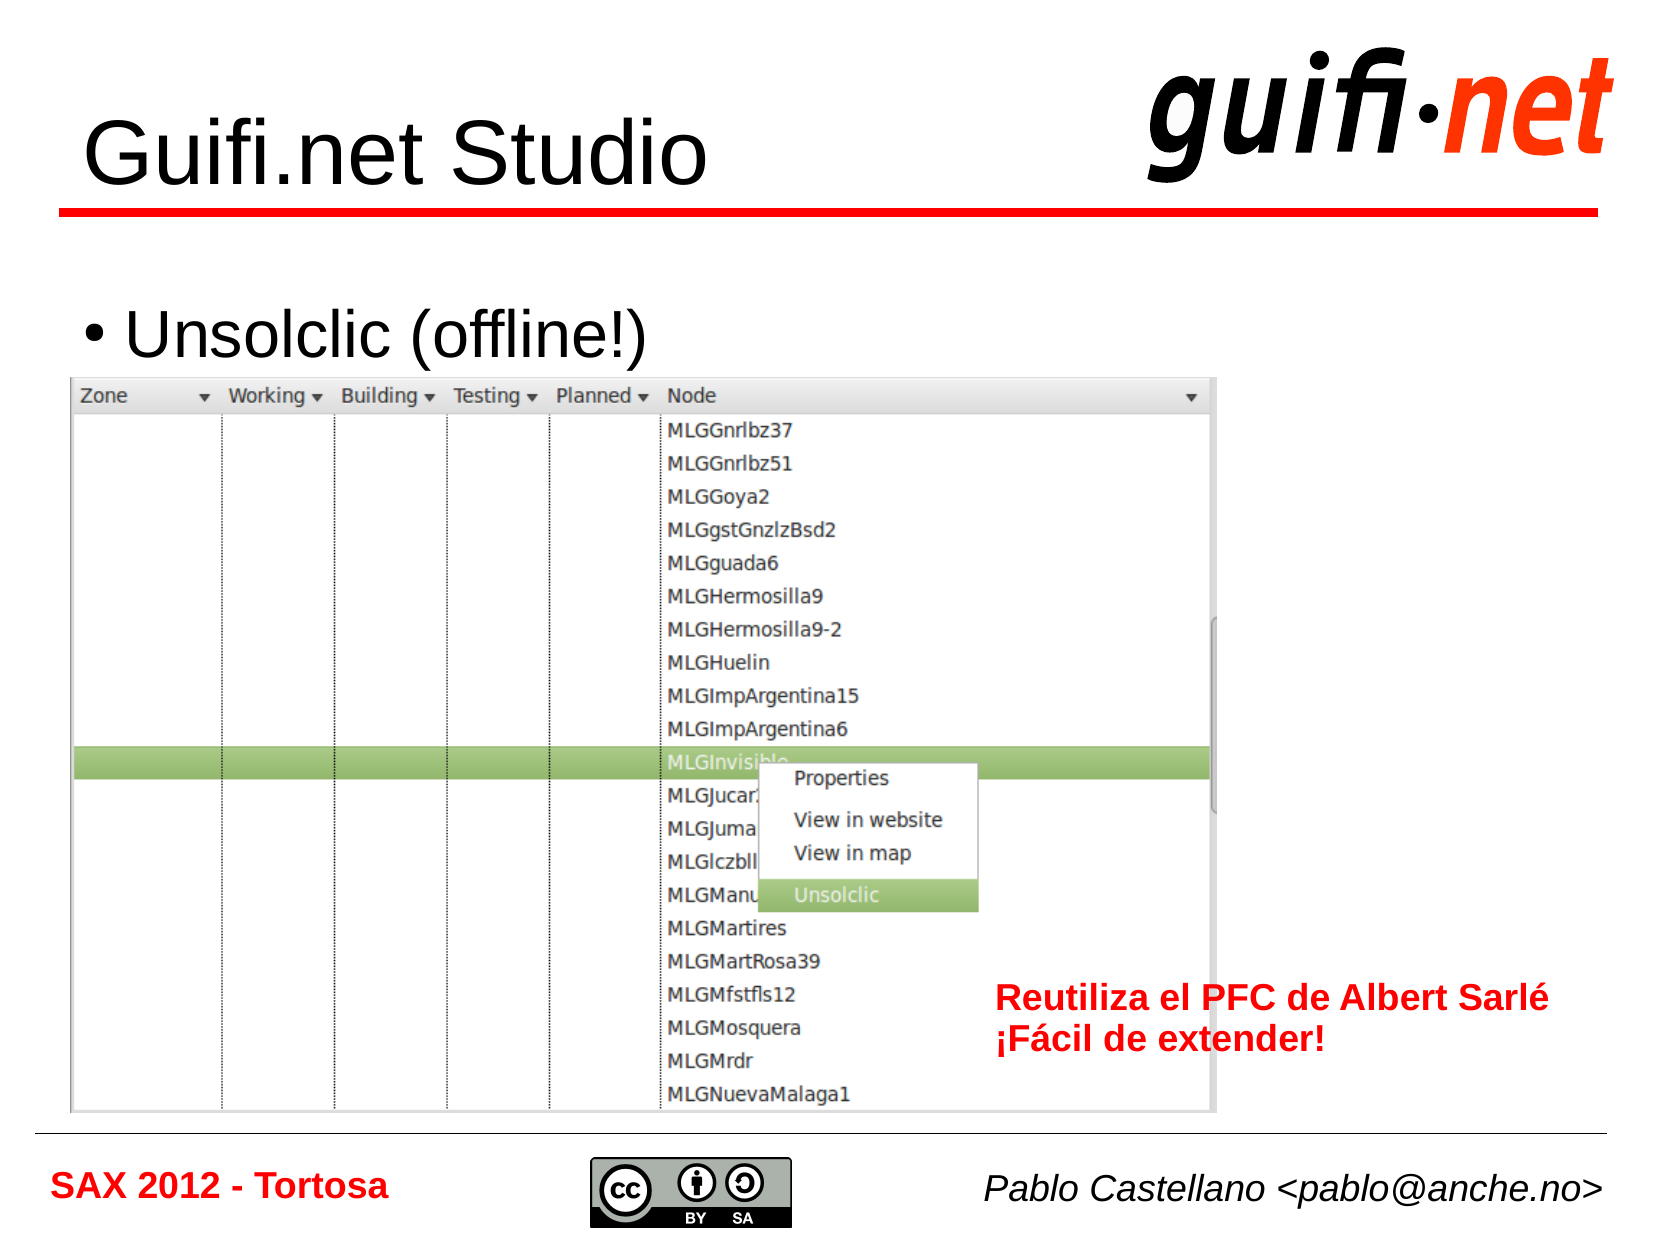

# Guifi.net Studio
 Unsolclic (offline!)
Reutiliza el PFC de Albert Sarlé
¡Fácil de extender!
SAX 2012 - Tortosa
Pablo Castellano <pablo@anche.no>